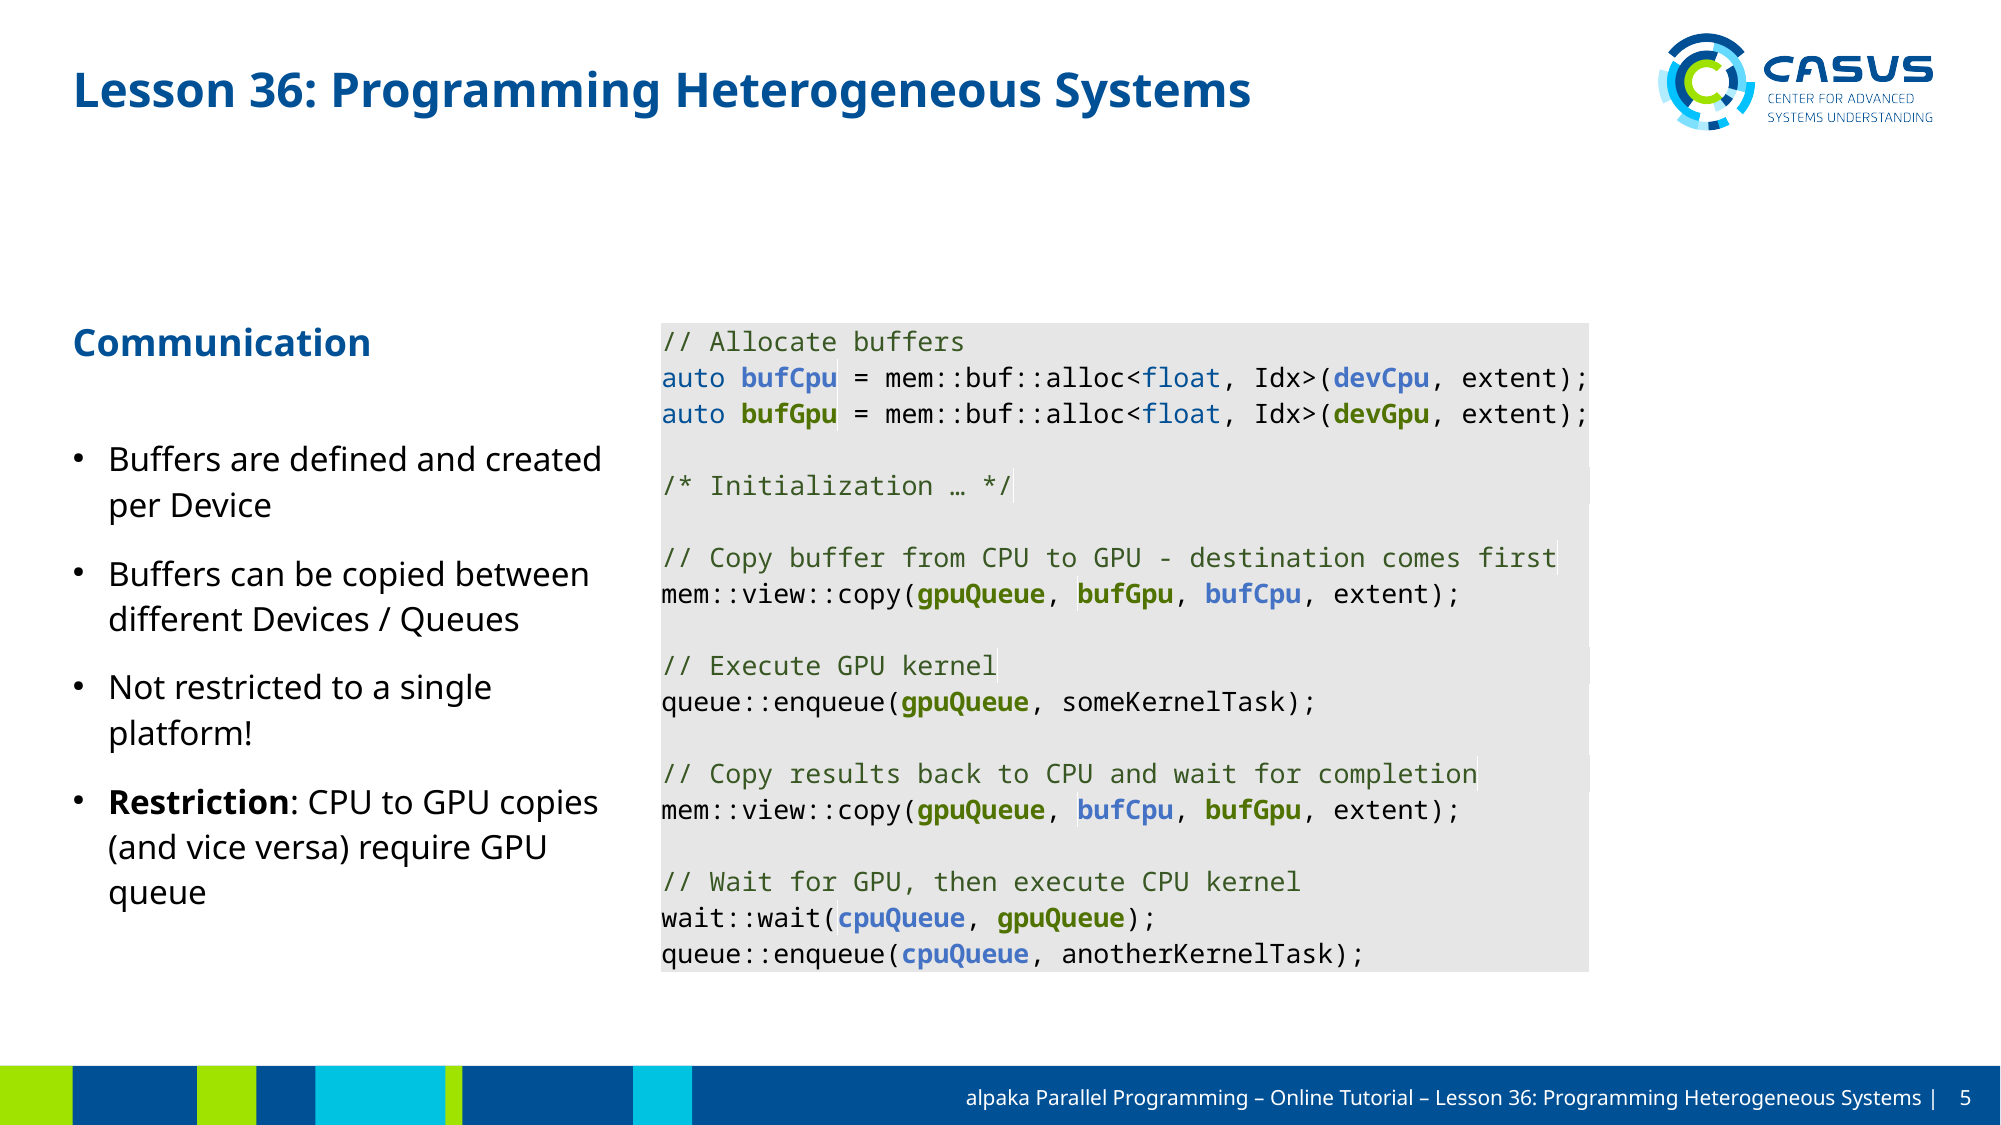

# Lesson 36: Programming Heterogeneous Systems
Communication
Buffers are defined and created per Device
Buffers can be copied between different Devices / Queues
Not restricted to a single platform!
Restriction: CPU to GPU copies (and vice versa) require GPU queue
// Allocate buffers
auto bufCpu = mem::buf::alloc<float, Idx>(devCpu, extent);
auto bufGpu = mem::buf::alloc<float, Idx>(devGpu, extent);
/* Initialization … */
// Copy buffer from CPU to GPU - destination comes first
mem::view::copy(gpuQueue, bufGpu, bufCpu, extent);
// Execute GPU kernel
queue::enqueue(gpuQueue, someKernelTask);
// Copy results back to CPU and wait for completion
mem::view::copy(gpuQueue, bufCpu, bufGpu, extent);
// Wait for GPU, then execute CPU kernel
wait::wait(cpuQueue, gpuQueue);
queue::enqueue(cpuQueue, anotherKernelTask);
alpaka Parallel Programming – Online Tutorial – Lesson 36: Programming Heterogeneous Systems
5